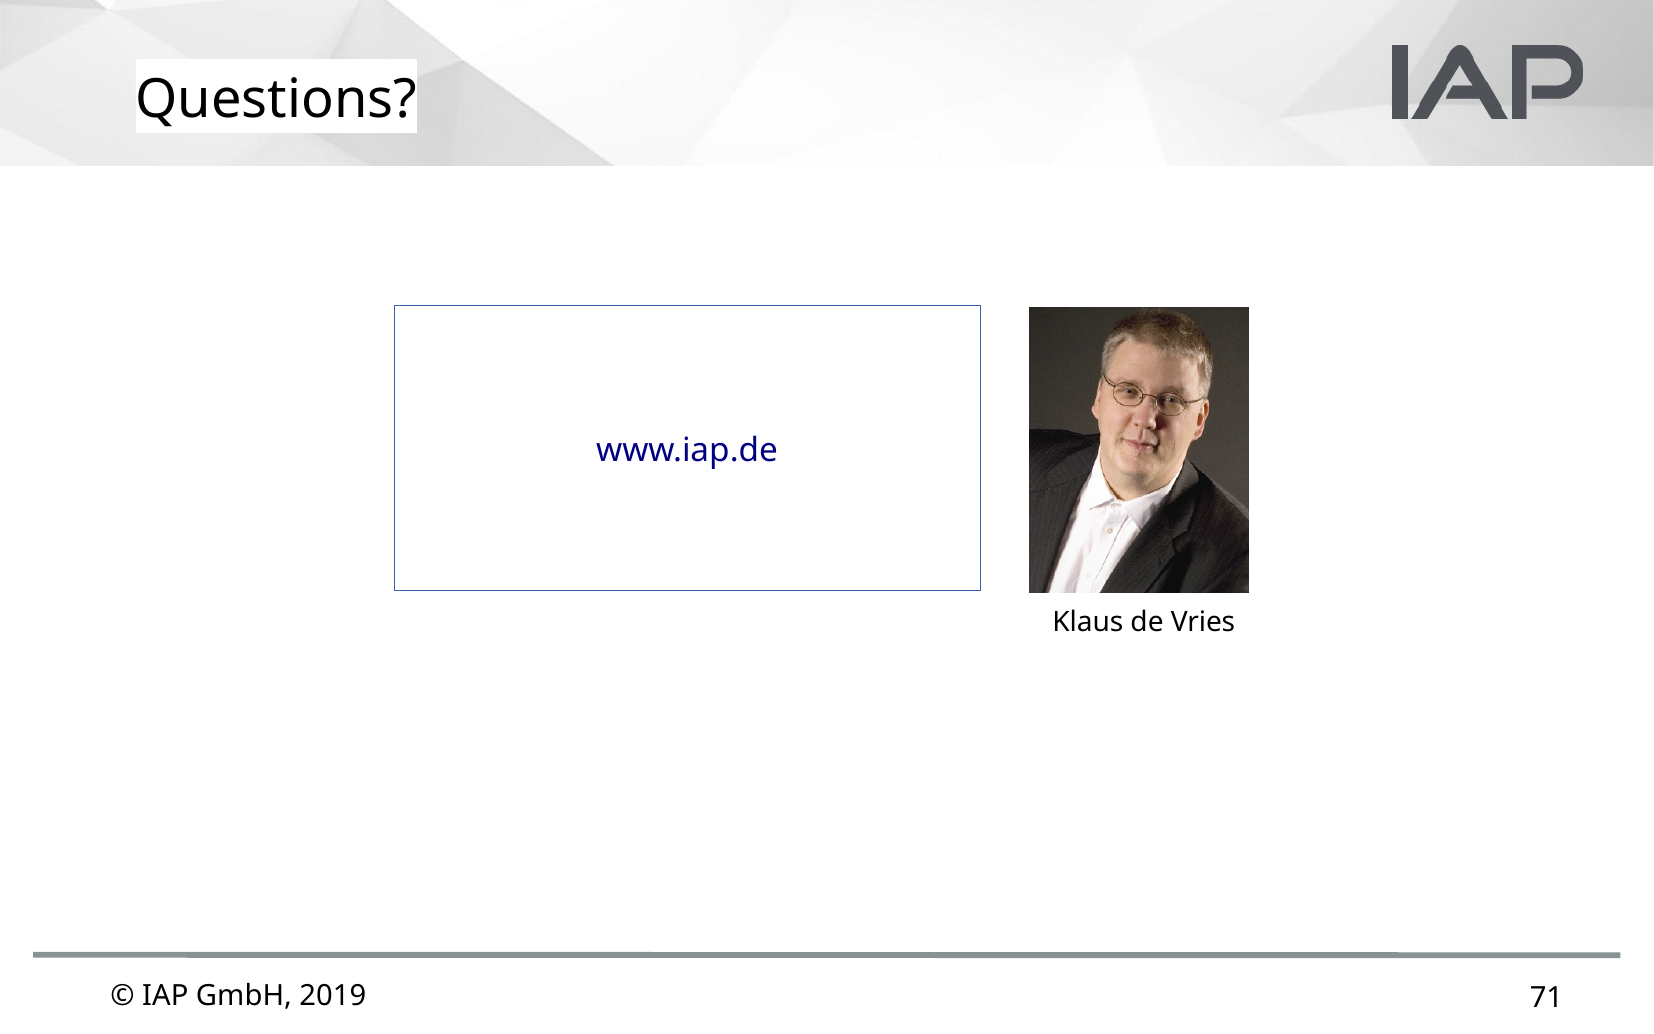

# Questions?
www.iap.de
Klaus de Vries
© IAP GmbH, 2019
71